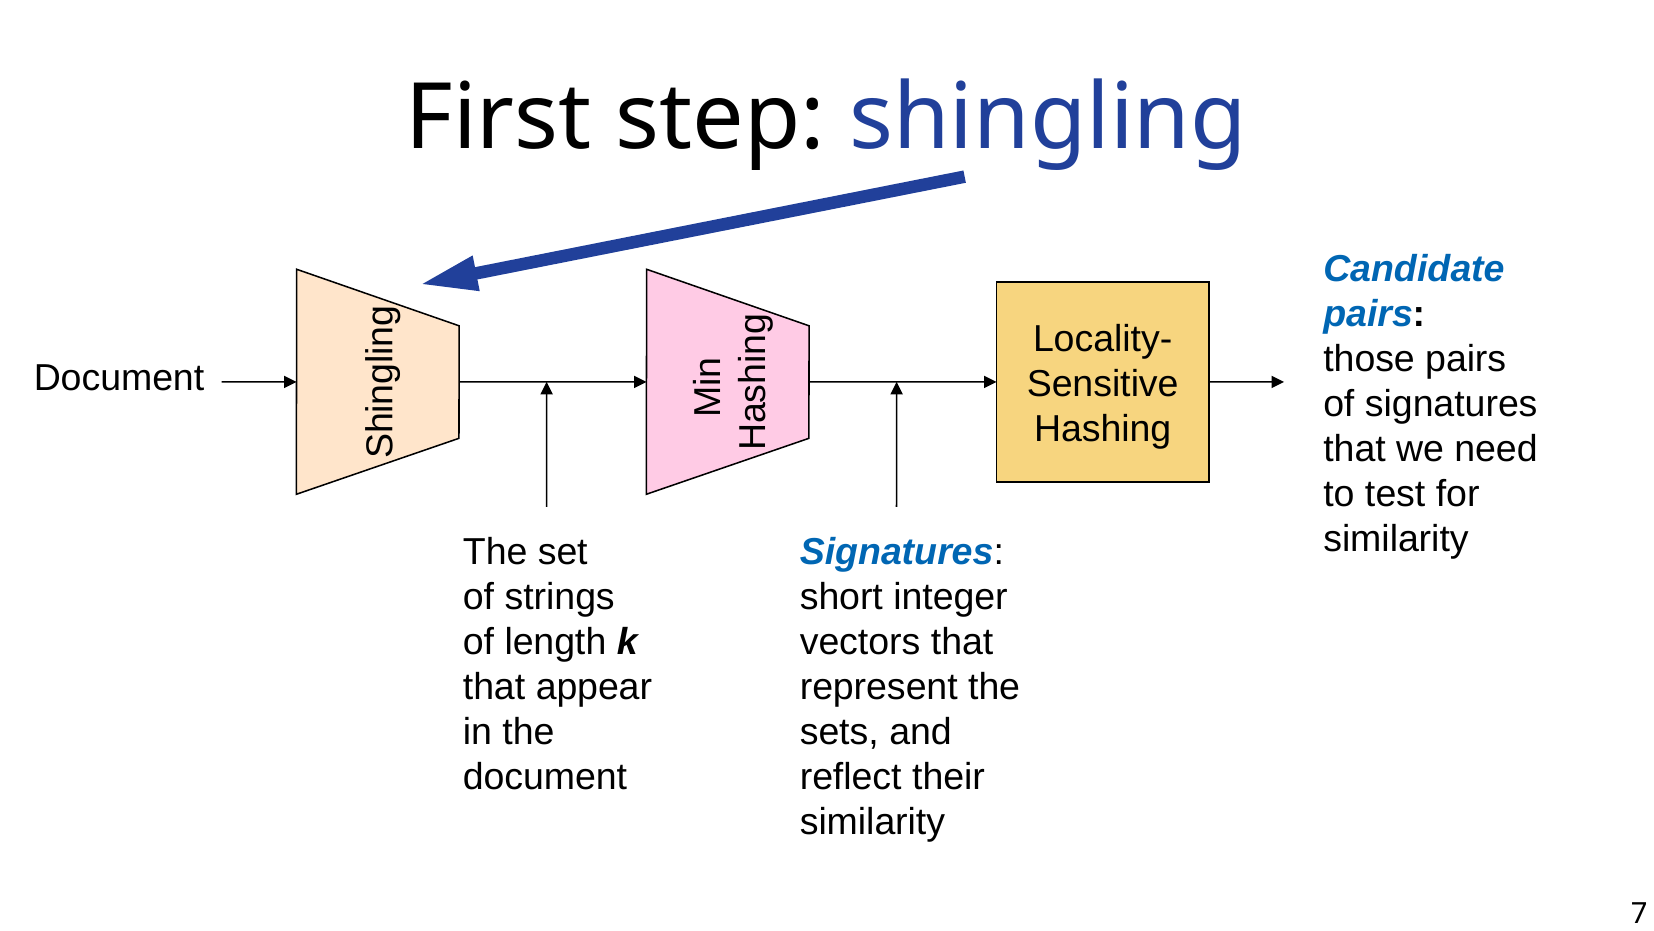

# First step: shingling
Candidate
pairs:
those pairs
of signatures
that we need
to test for
similarity
Locality-
Sensitive
Hashing
Min
Hashing
Signatures:
short integer
vectors that
represent the
sets, and
reflect their
similarity
Shingling
Document
The set
of strings
of length k
that appear
in the
document
7